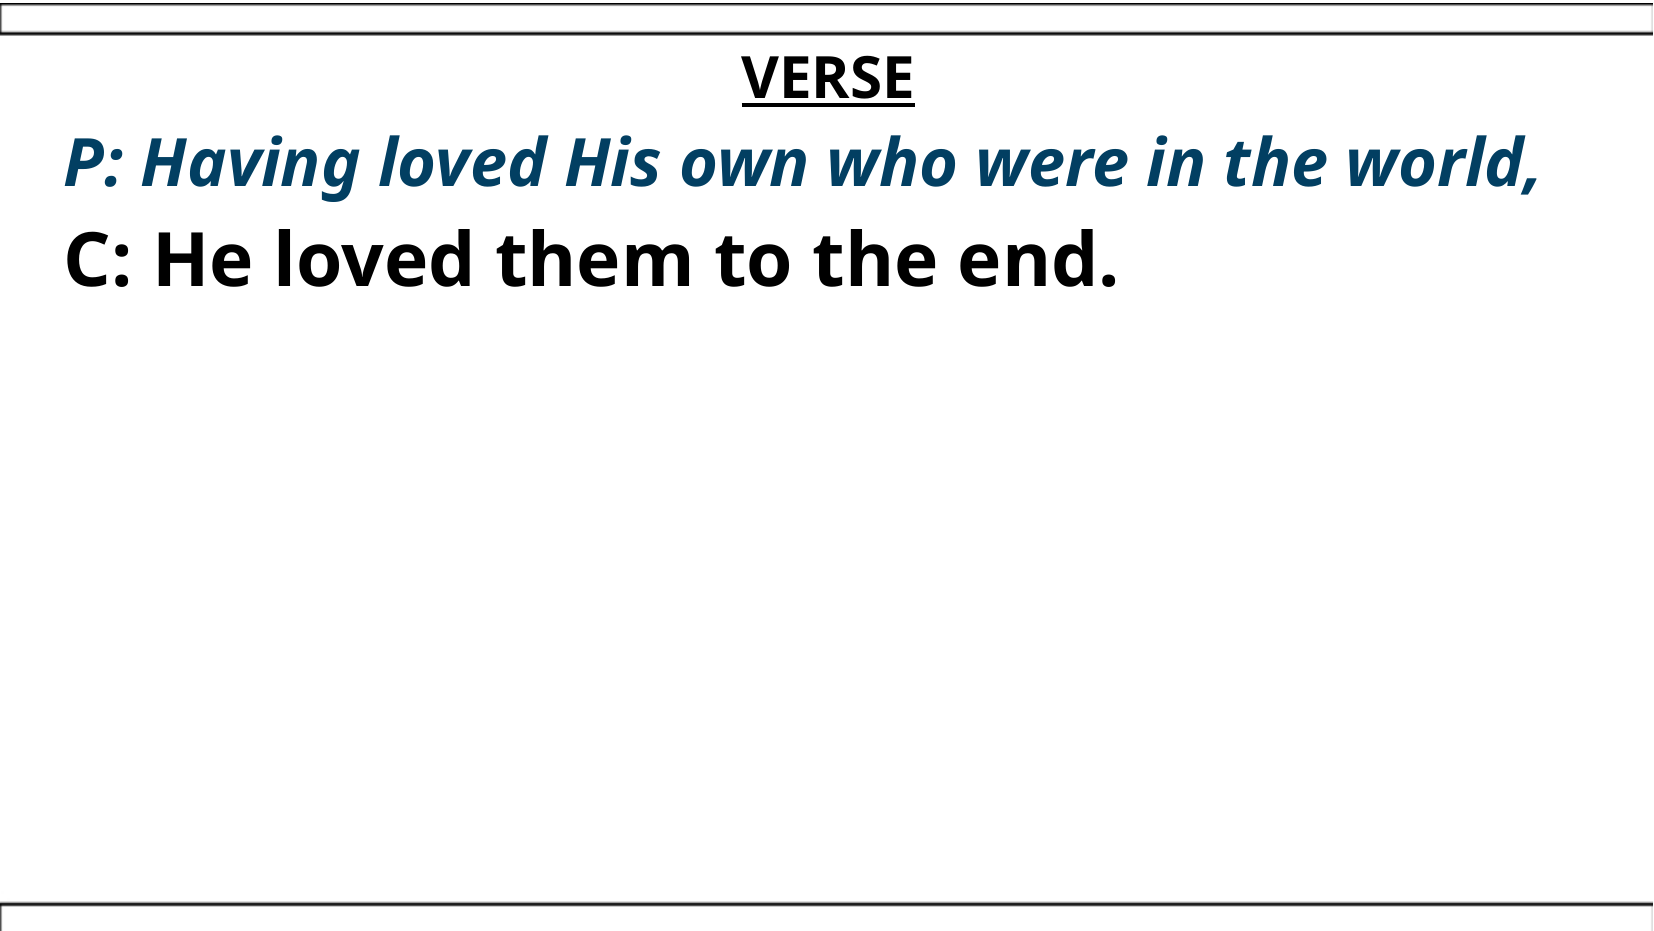

VERSE
P: Having loved His own who were in the world,
C: He loved them to the end.